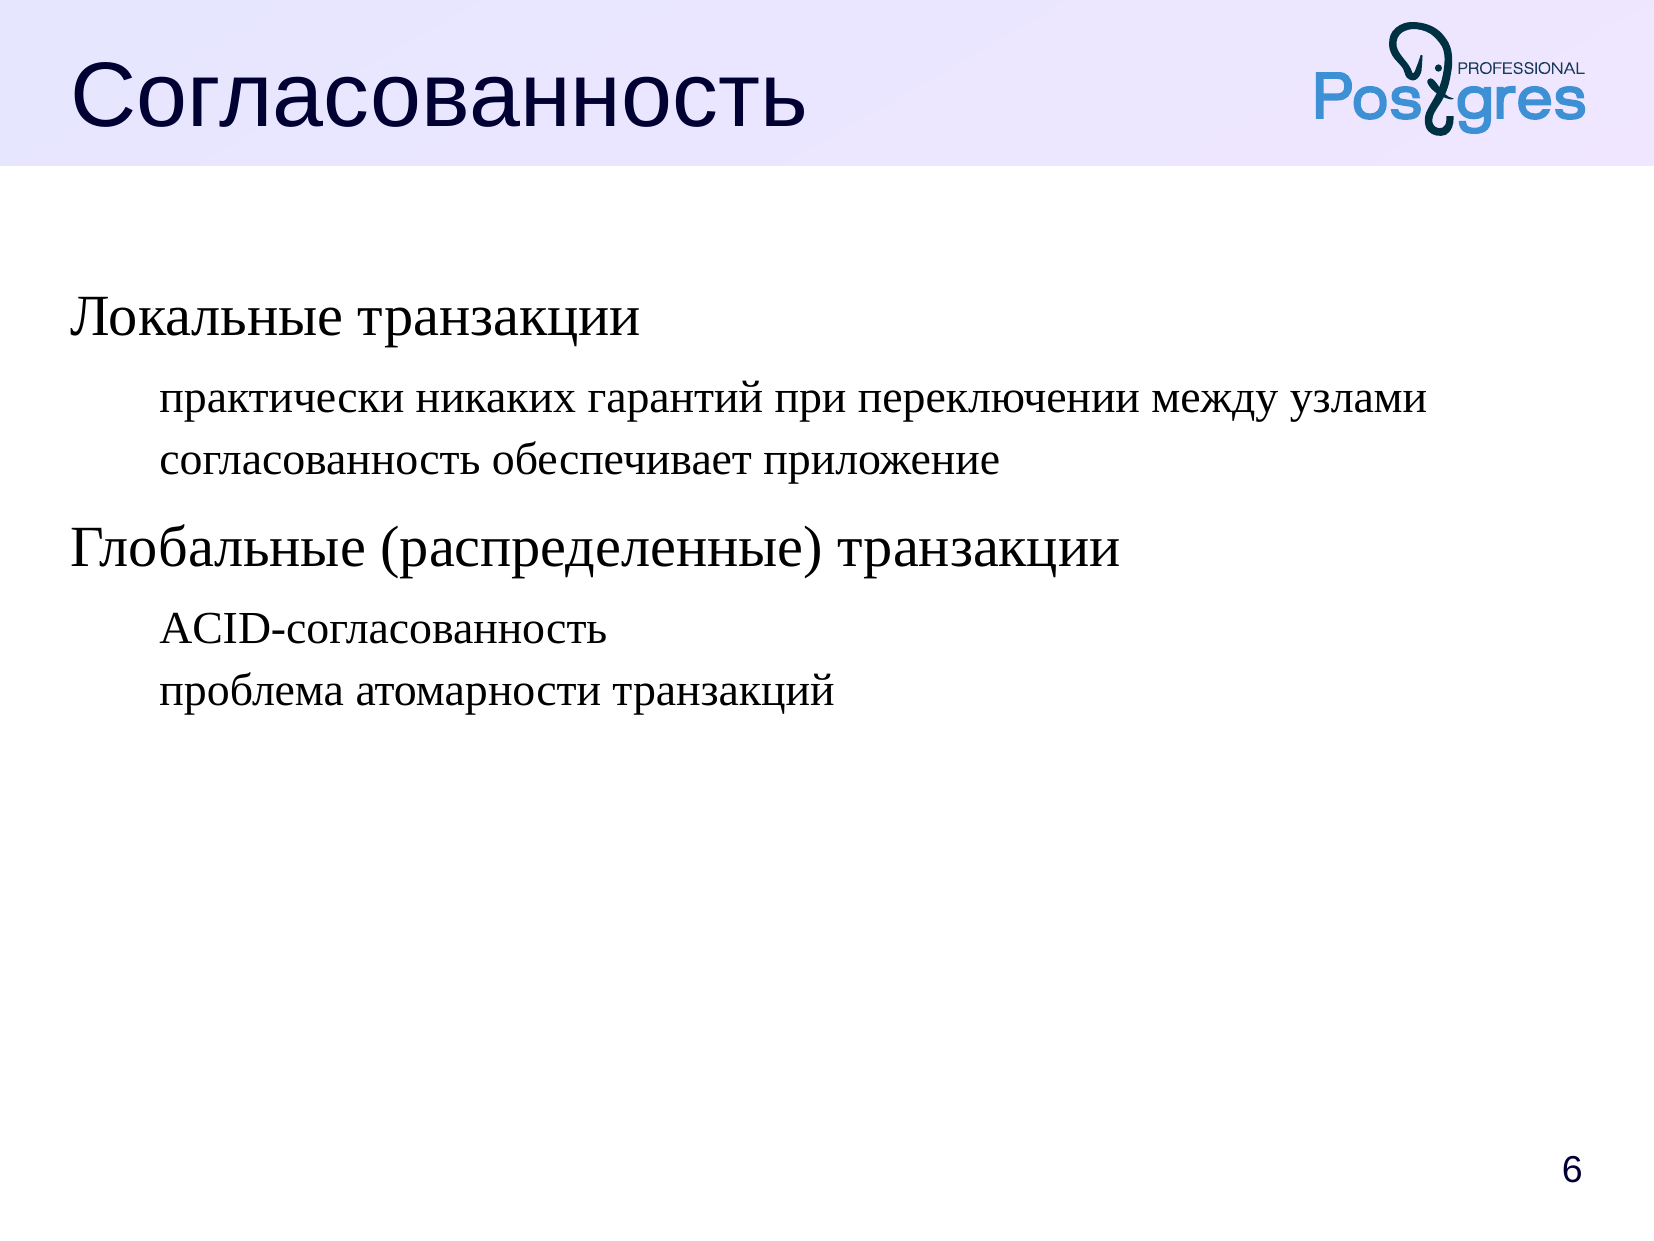

# Согласованность
Локальные транзакции
практически никаких гарантий при переключении между узлами
согласованность обеспечивает приложение
Глобальные (распределенные) транзакции
ACID-согласованность
проблема атомарности транзакций